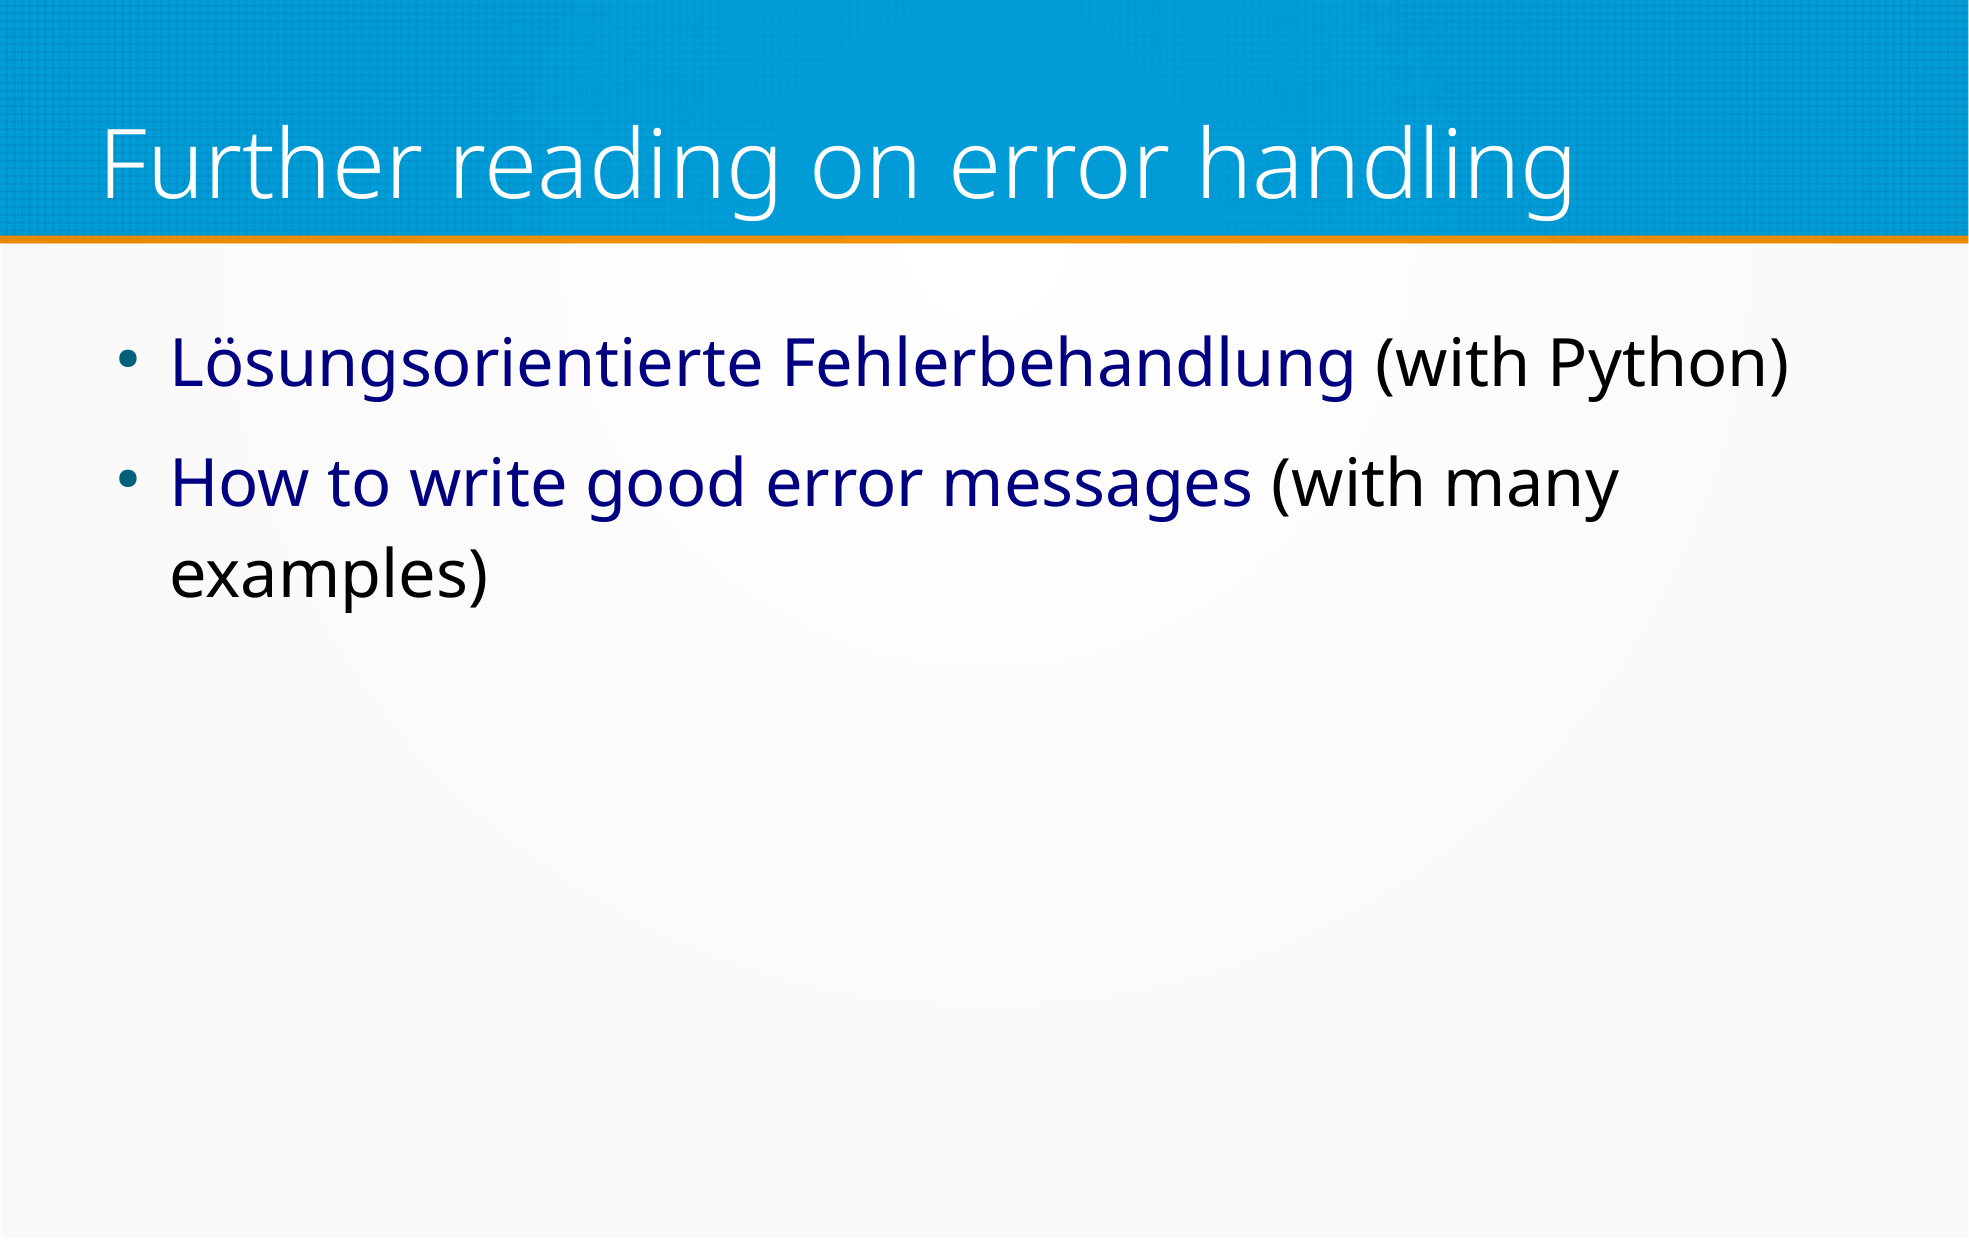

# Further reading on error handling
Lösungsorientierte Fehlerbehandlung (with Python)
How to write good error messages (with many examples)